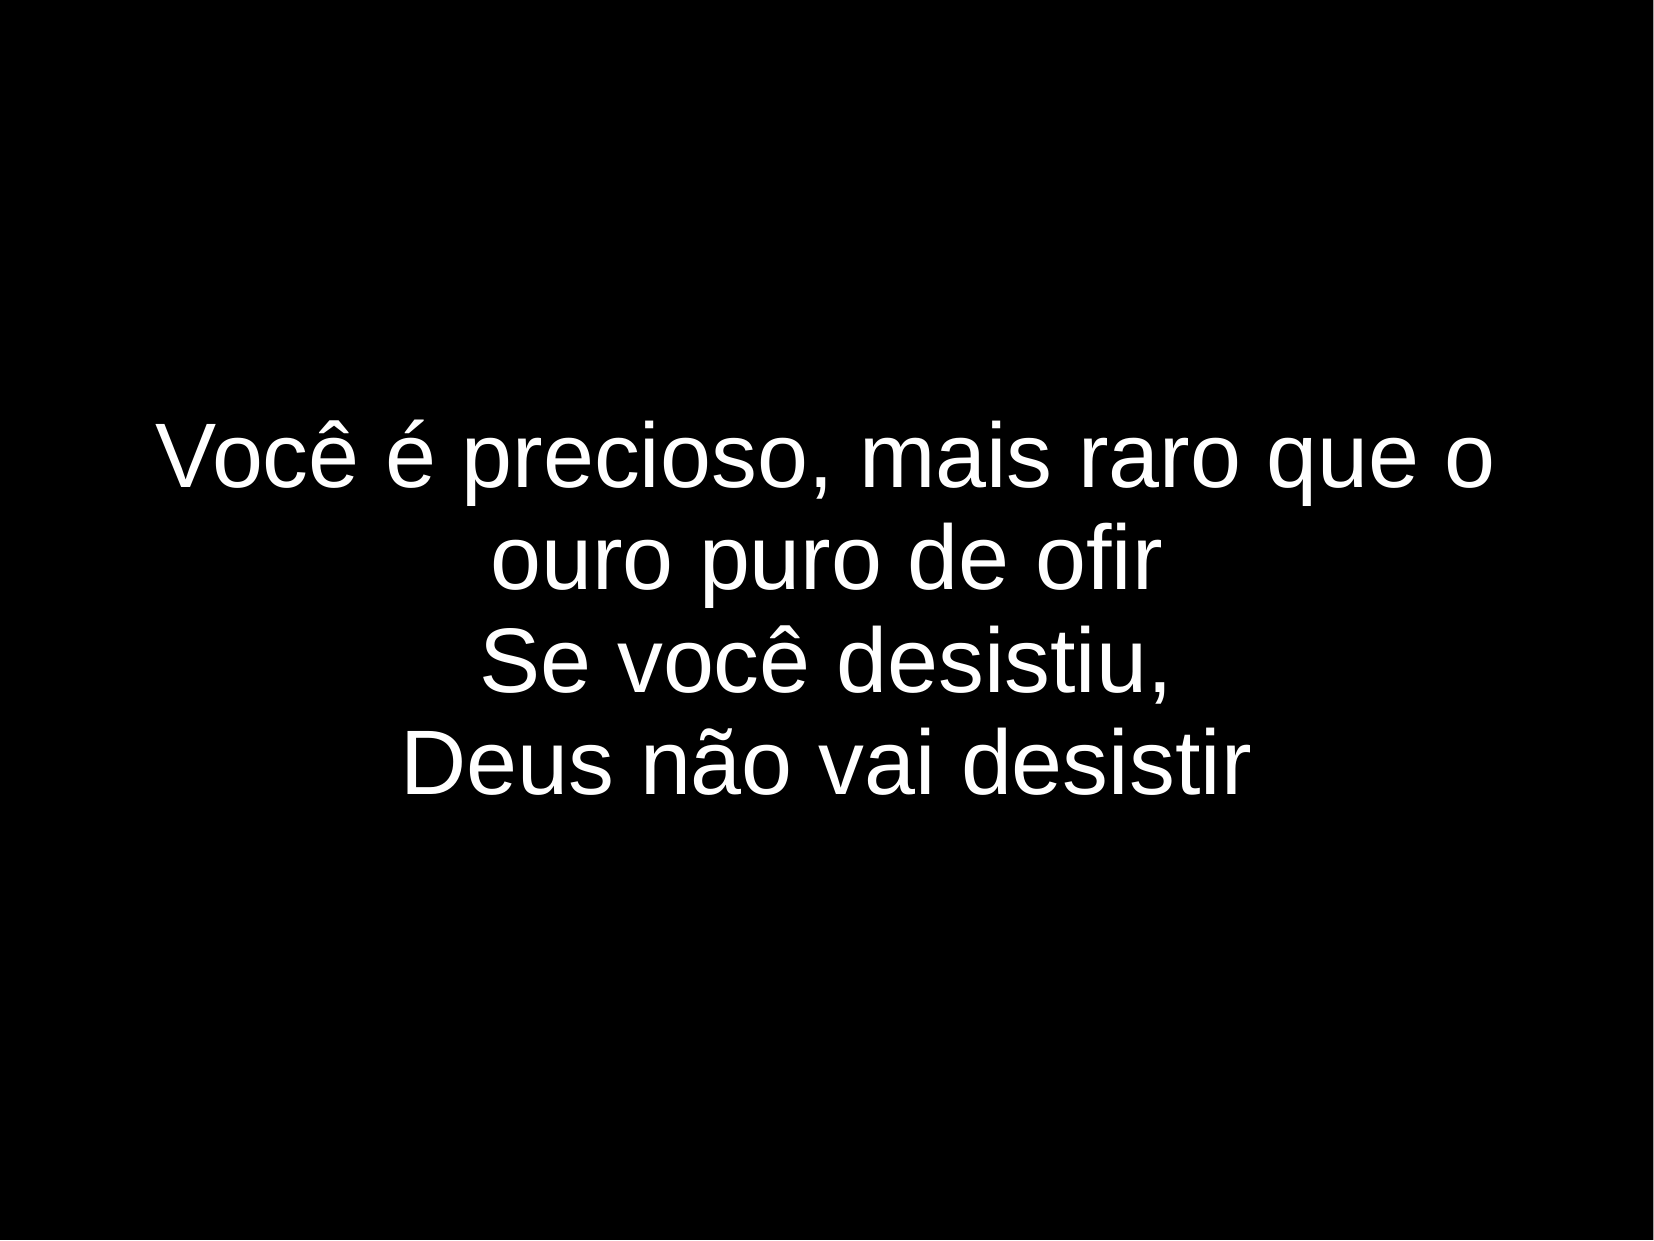

# Você é precioso, mais raro que o ouro puro de ofir
Se você desistiu,
Deus não vai desistir